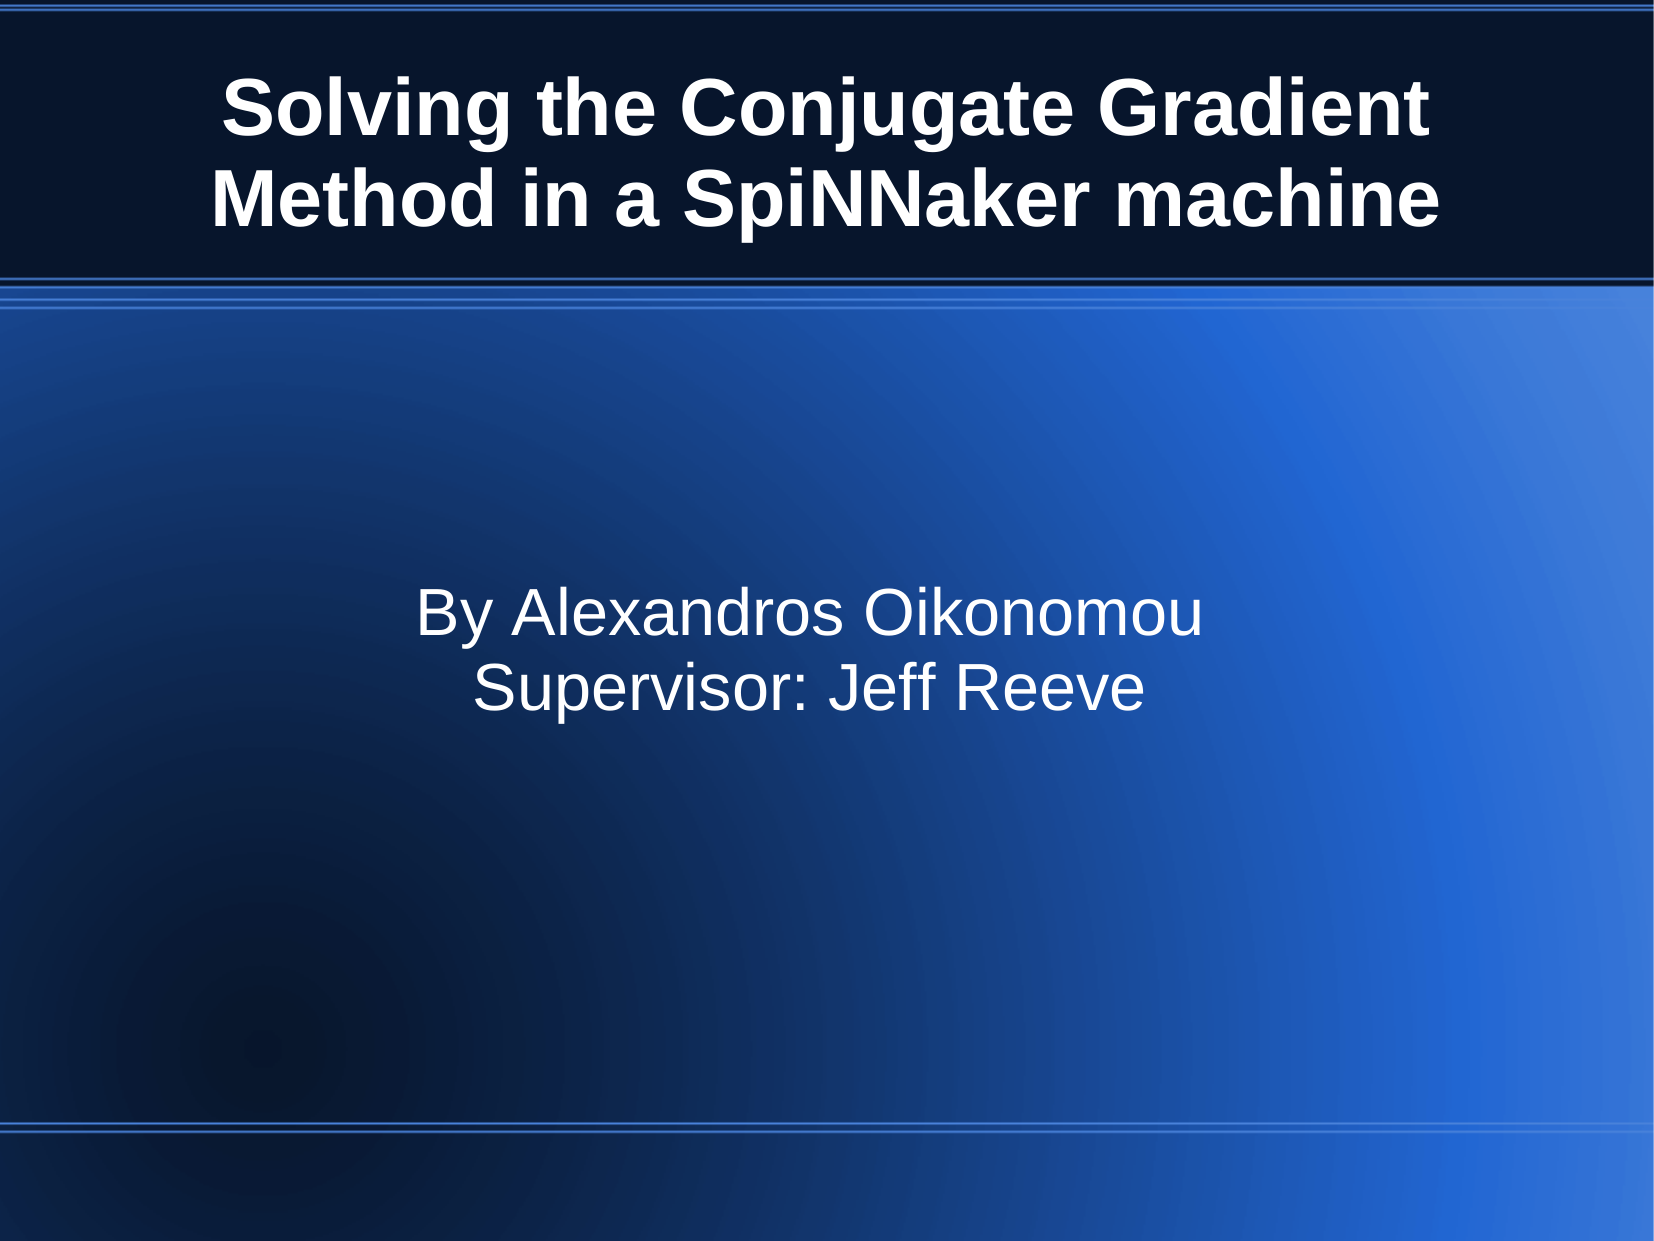

# Solving the Conjugate Gradient Method in a SpiNNaker machine
By Alexandros Oikonomou
Supervisor: Jeff Reeve